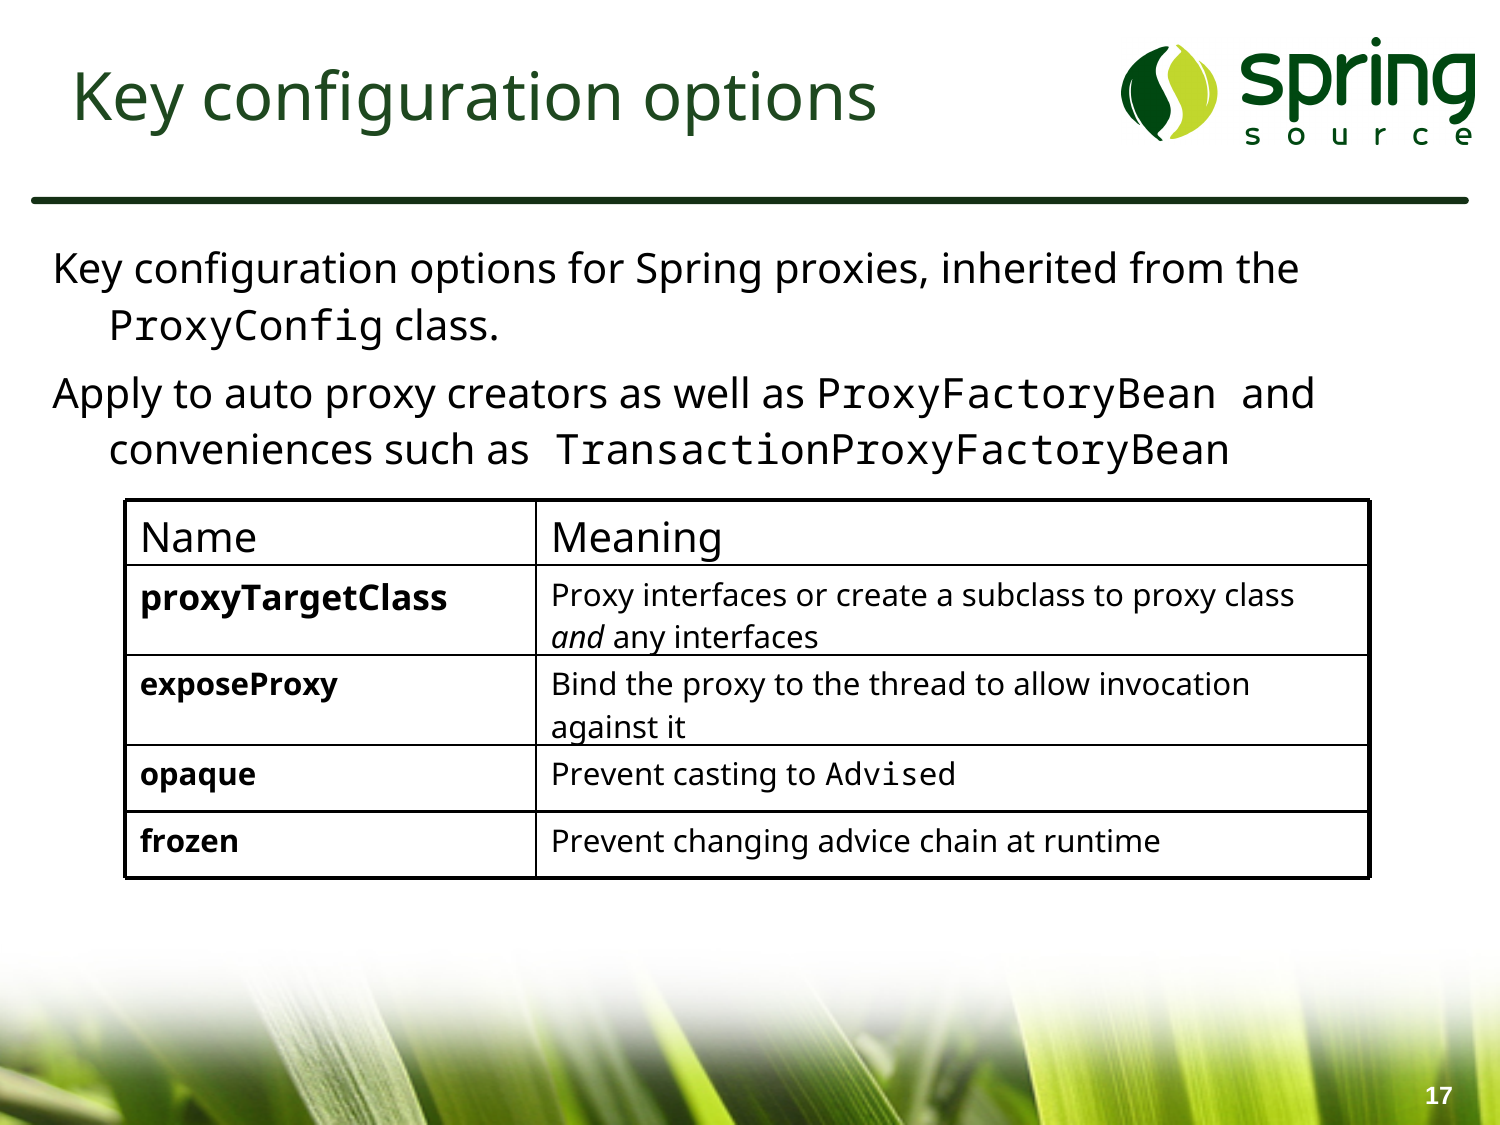

# Key configuration options
Key configuration options for Spring proxies, inherited from the ProxyConfig class.
Apply to auto proxy creators as well as ProxyFactoryBean and conveniences such as TransactionProxyFactoryBean
Name
Meaning
proxyTargetClass
Proxy interfaces or create a subclass to proxy class and any interfaces
exposeProxy
Bind the proxy to the thread to allow invocation against it
opaque
Prevent casting to Advised
frozen
Prevent changing advice chain at runtime